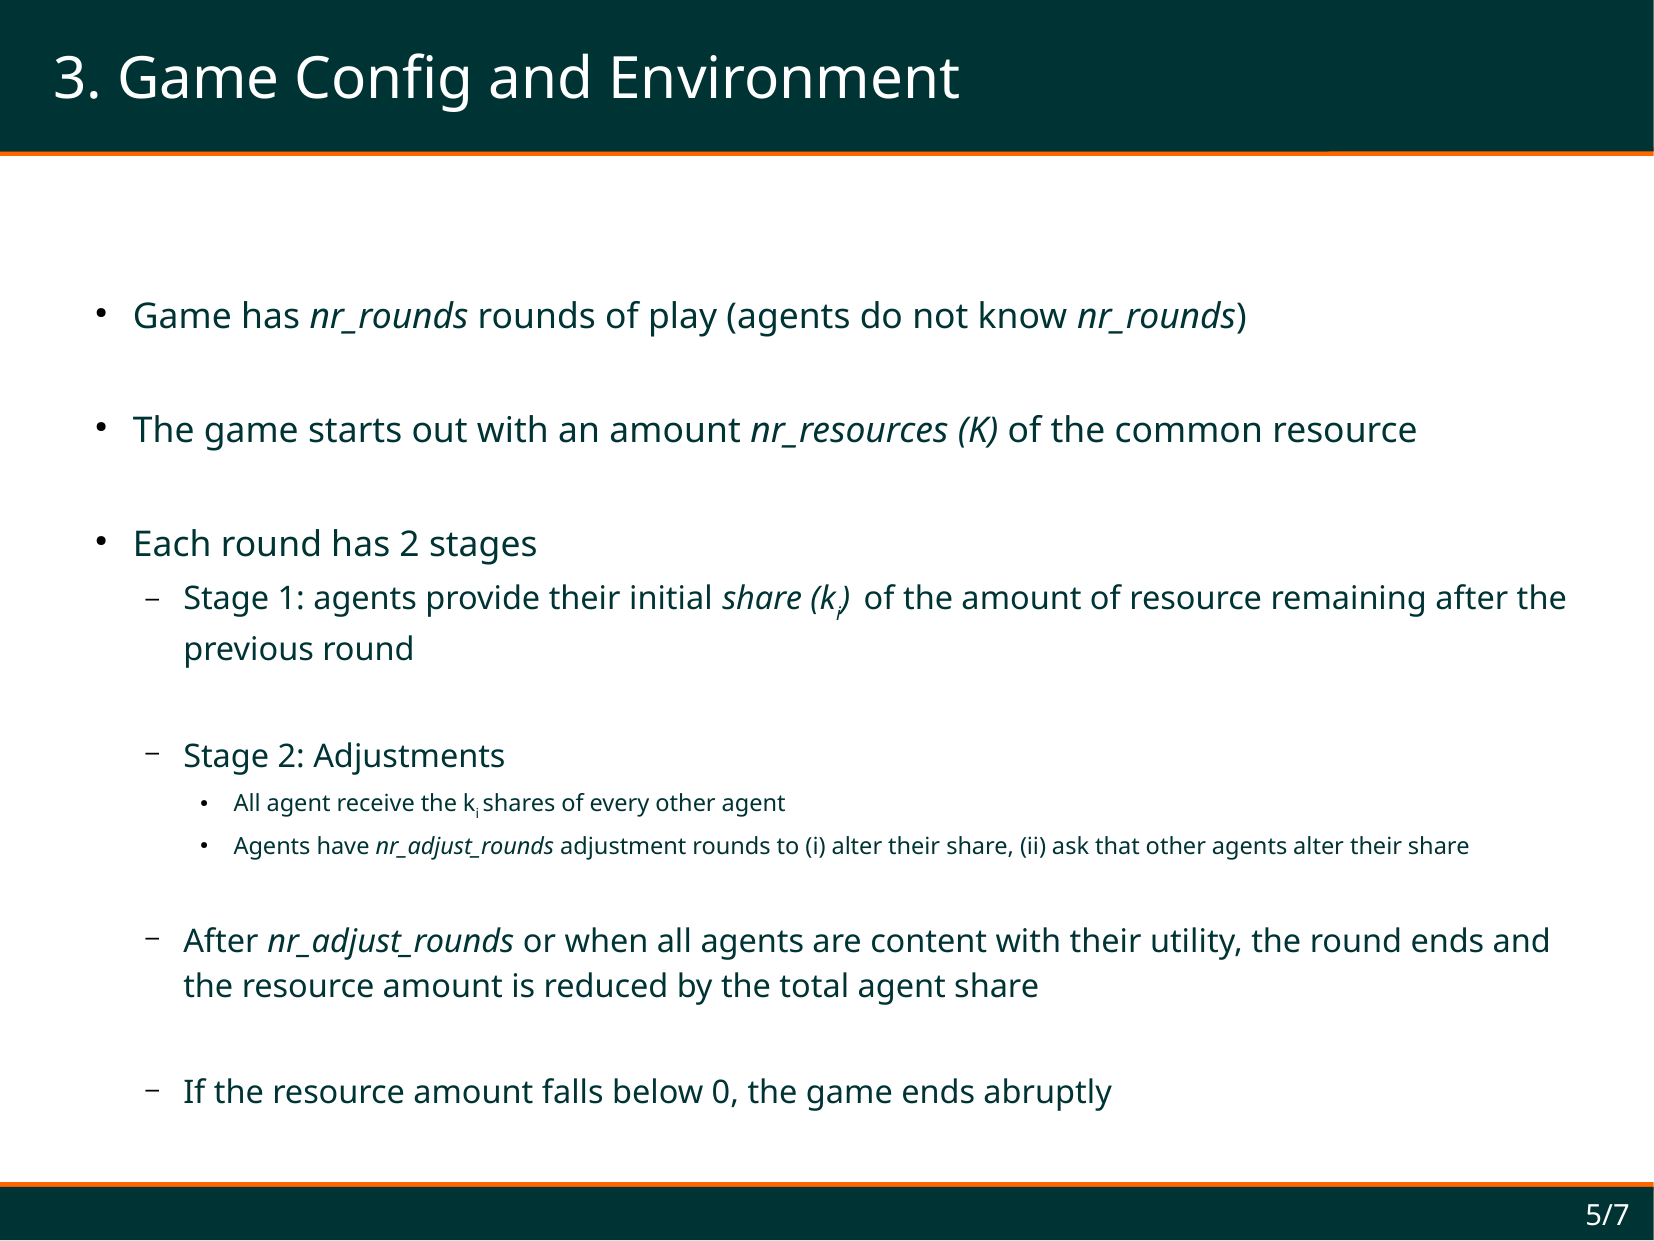

# 3. Game Config and Environment
Game has nr_rounds rounds of play (agents do not know nr_rounds)
The game starts out with an amount nr_resources (K) of the common resource
Each round has 2 stages
Stage 1: agents provide their initial share (ki) of the amount of resource remaining after the previous round
Stage 2: Adjustments
All agent receive the ki shares of every other agent
Agents have nr_adjust_rounds adjustment rounds to (i) alter their share, (ii) ask that other agents alter their share
After nr_adjust_rounds or when all agents are content with their utility, the round ends and the resource amount is reduced by the total agent share
If the resource amount falls below 0, the game ends abruptly
5